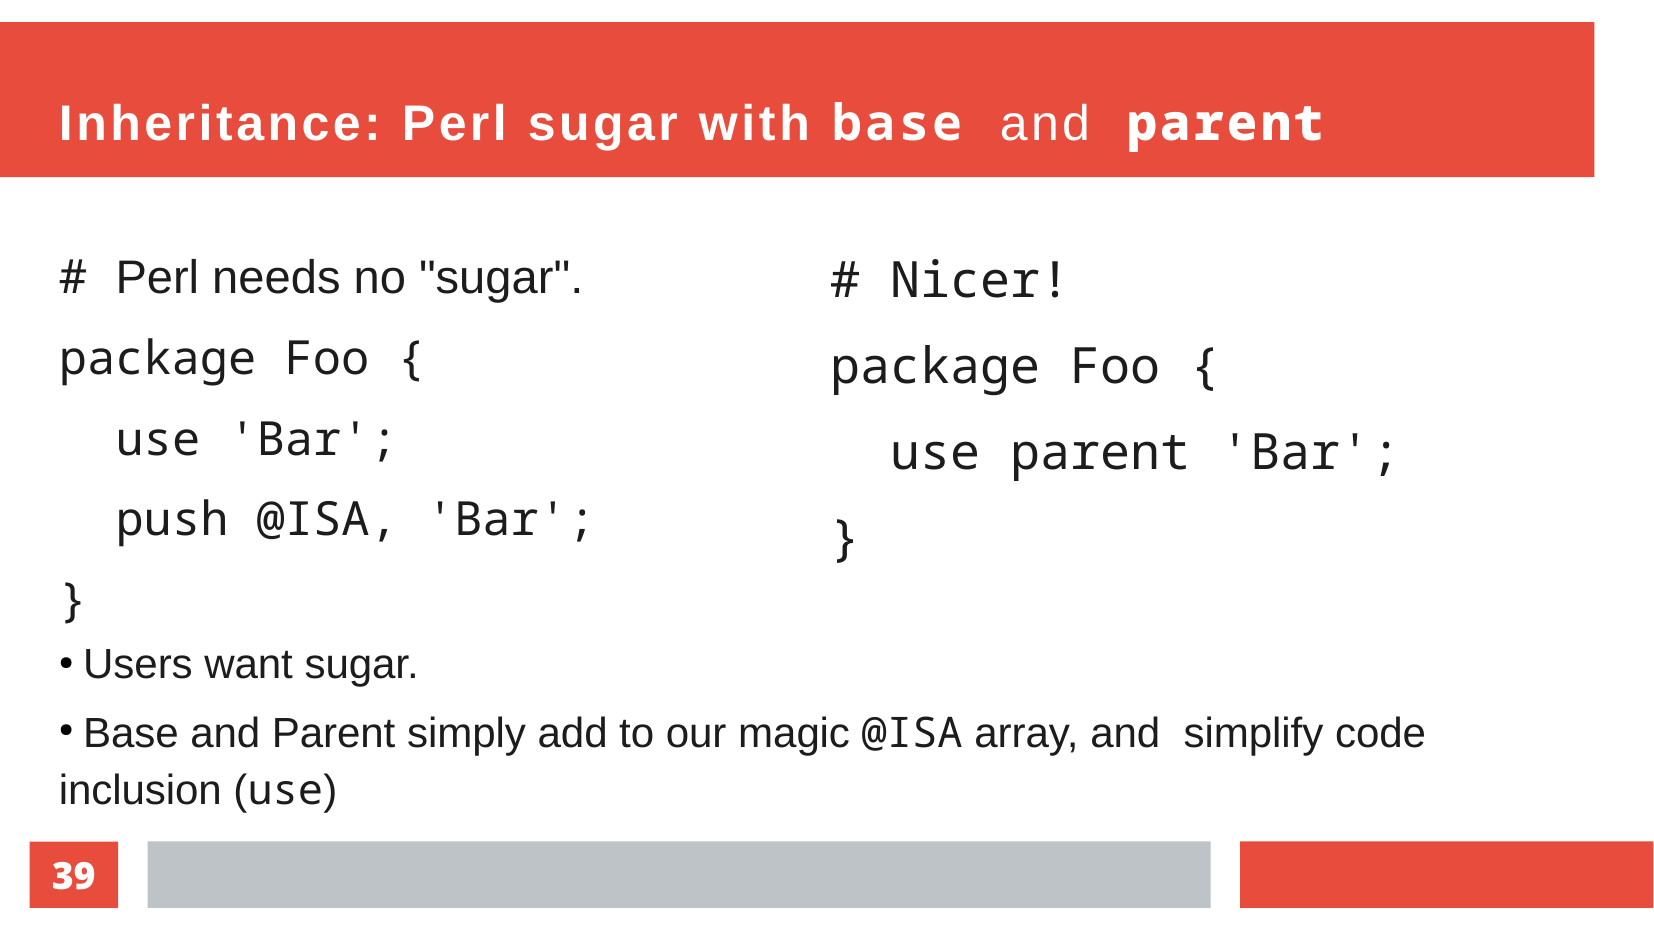

# Inheritance: Perl sugar with base and parent
# Perl needs no "sugar".
package Foo {
 use 'Bar';
 push @ISA, 'Bar';
}
# Nicer!
package Foo {
 use parent 'Bar';
}
 Users want sugar.
 Base and Parent simply add to our magic @ISA array, and simplify code inclusion (use)
39